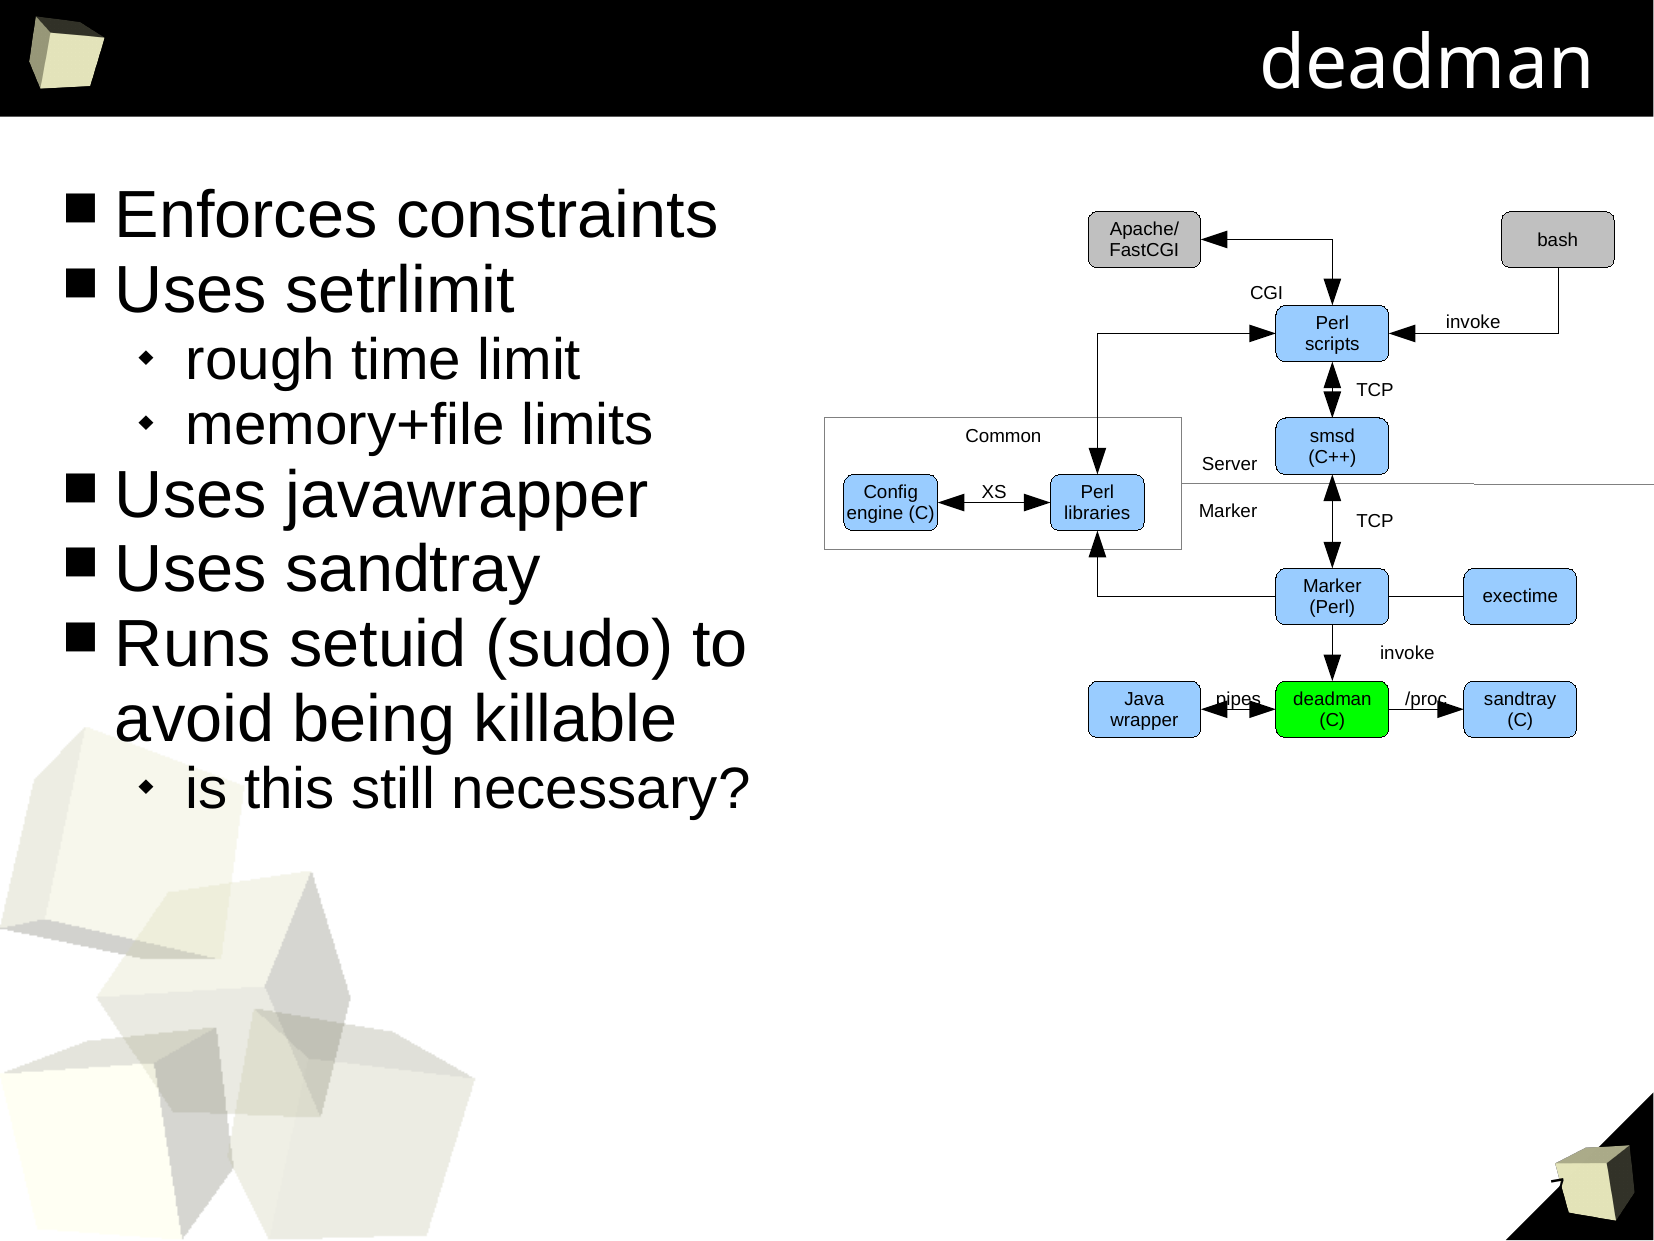

# deadman
Enforces constraints
Uses setrlimit
rough time limit
memory+file limits
Uses javawrapper
Uses sandtray
Runs setuid (sudo) to avoid being killable
is this still necessary?
Apache/
FastCGI
bash
Perl
scripts
Common
smsd
(C++)
Server
Config
engine (C)
Perl
libraries
Marker
Marker
(Perl)
exectime
Java
wrapper
deadman
(C)
sandtray
(C)